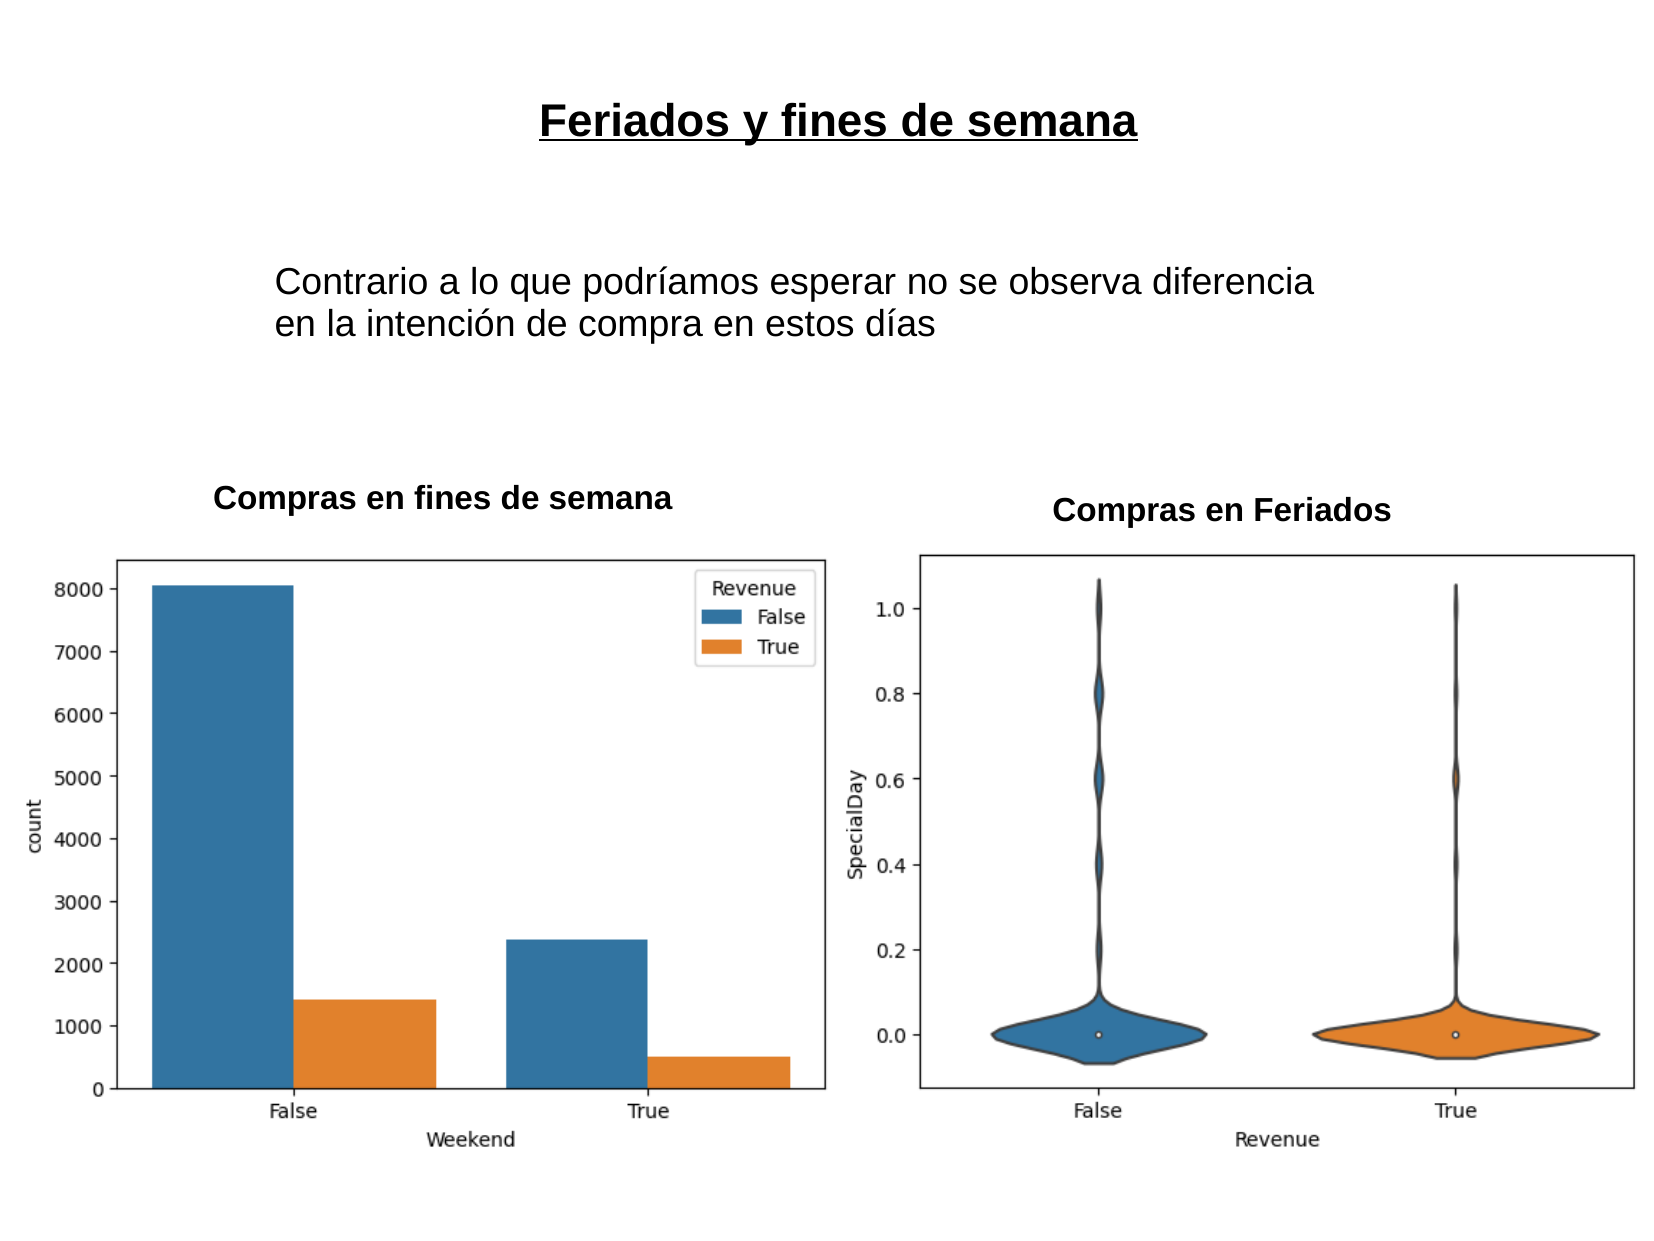

Feriados y fines de semana
Contrario a lo que podríamos esperar no se observa diferencia en la intención de compra en estos días
Compras en fines de semana
Compras en Feriados